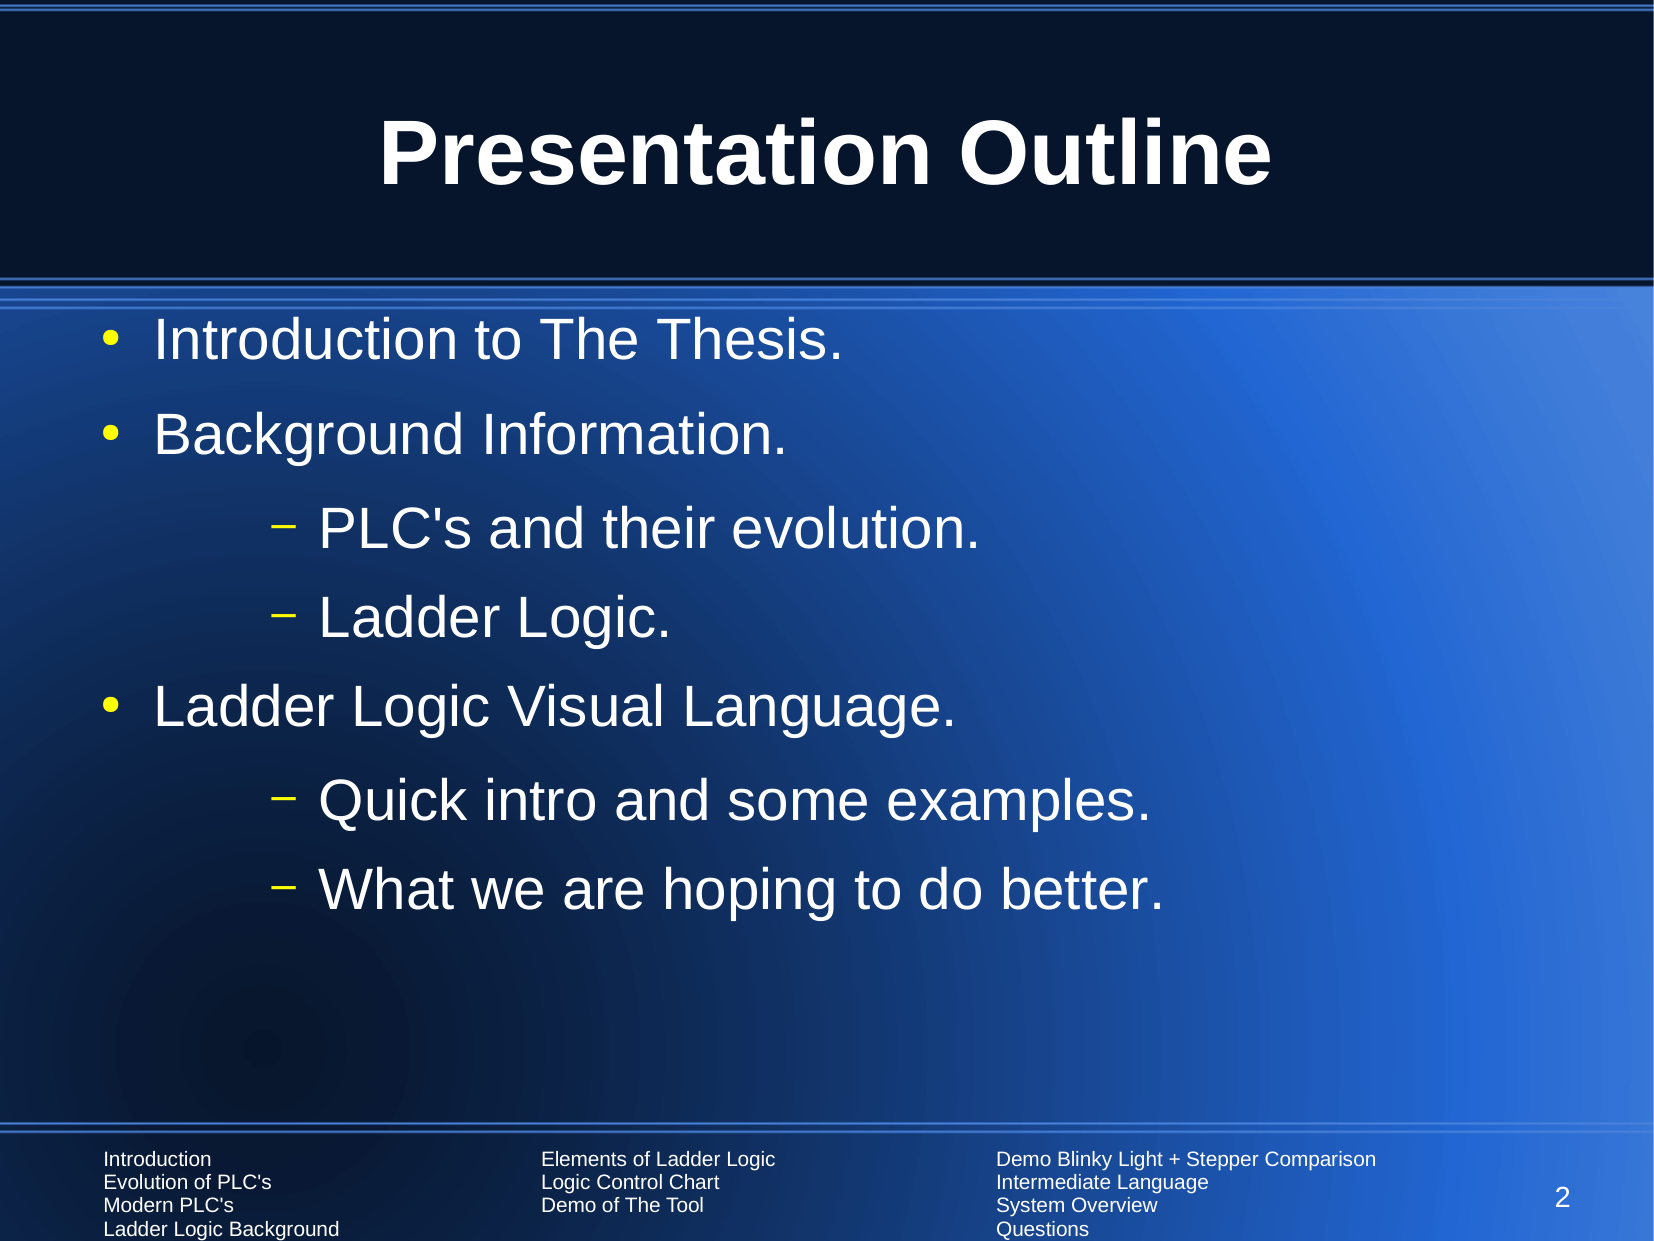

# Presentation Outline
Introduction to The Thesis.
Background Information.
PLC's and their evolution.
Ladder Logic.
Ladder Logic Visual Language.
Quick intro and some examples.
What we are hoping to do better.
2